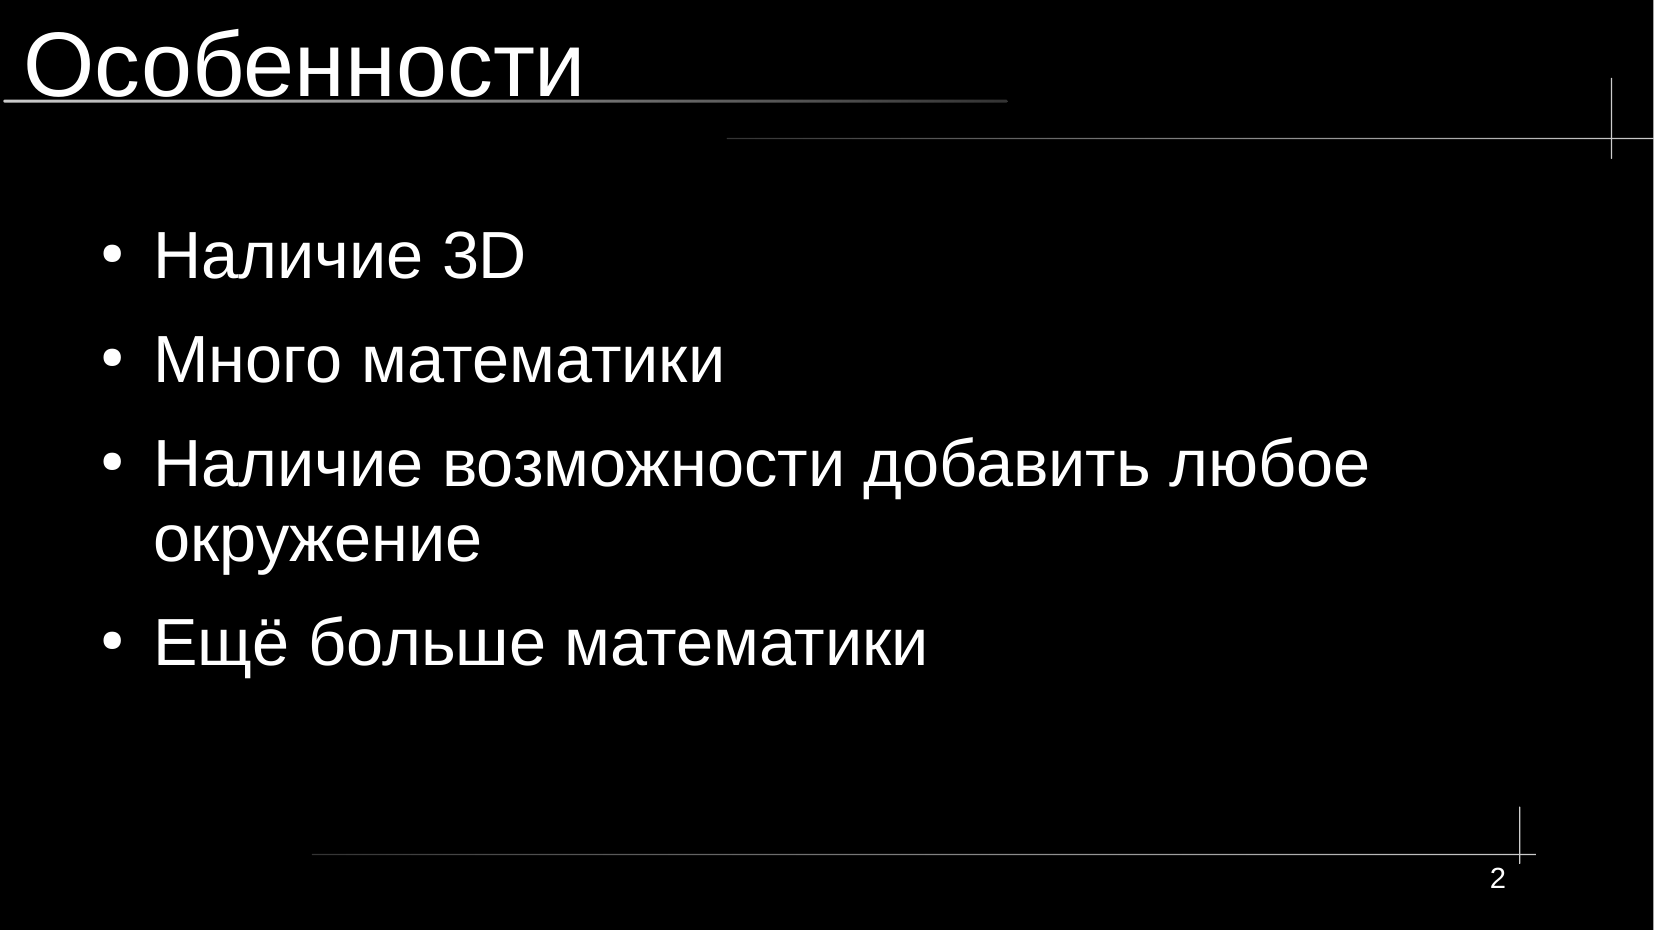

# Особенности
Наличие 3D
Много математики
Наличие возможности добавить любое окружение
Ещё больше математики
2